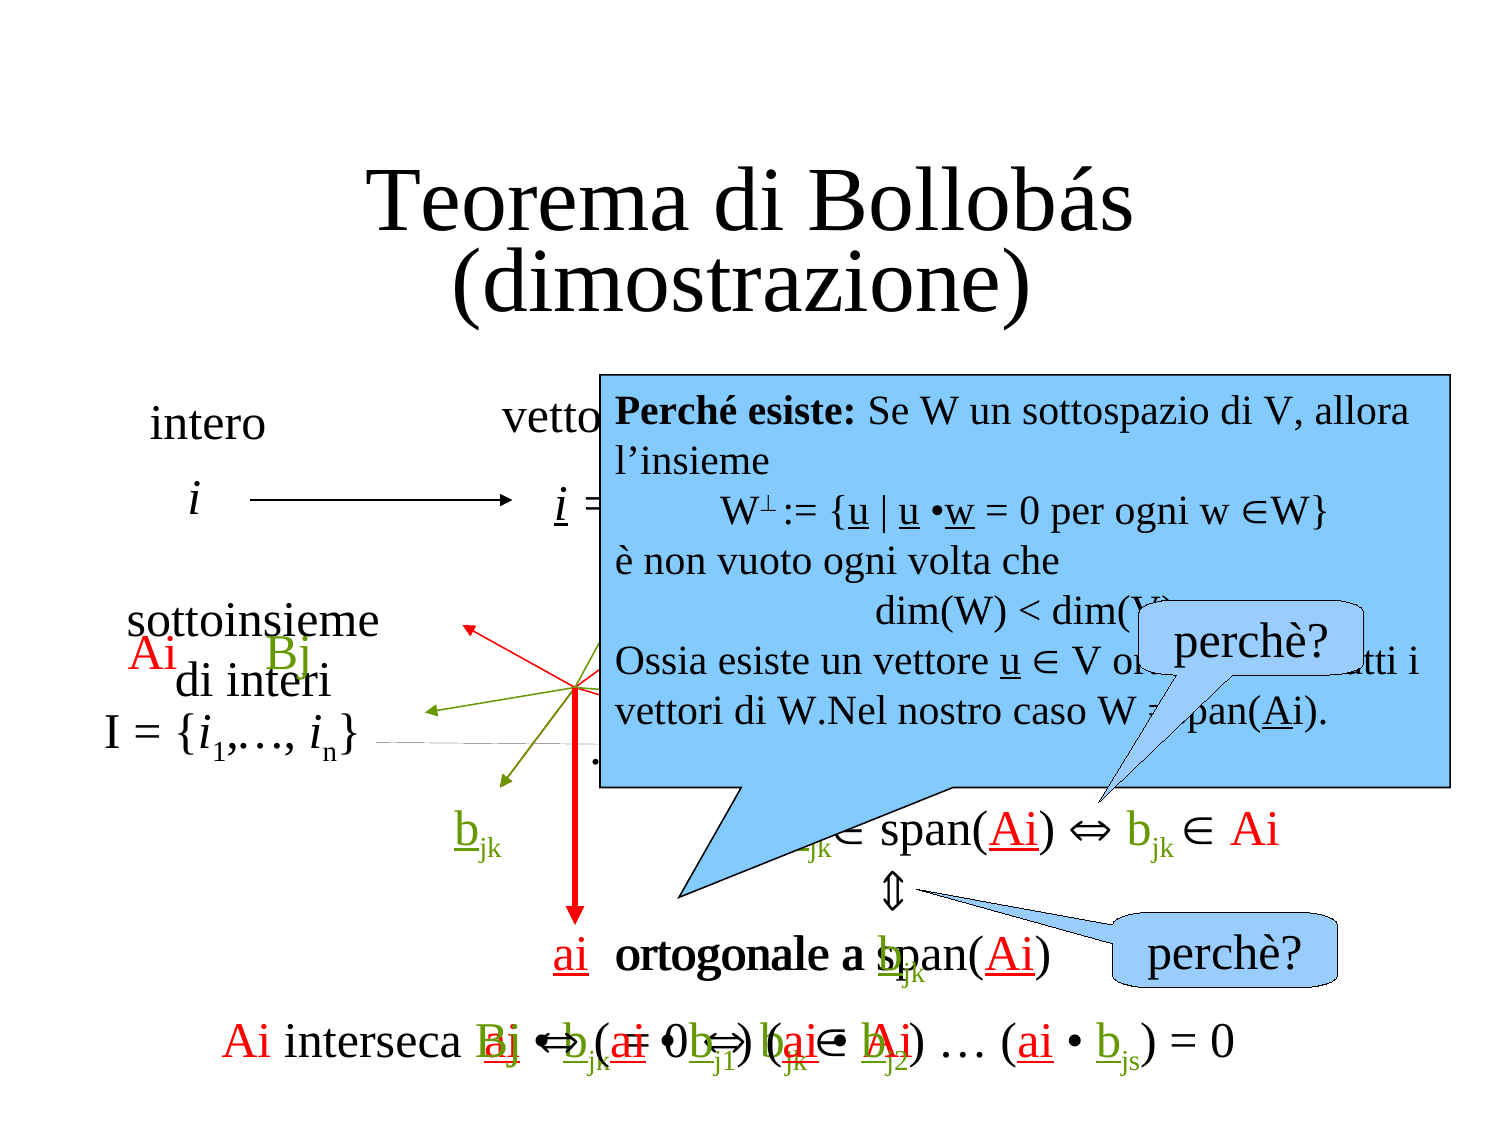

# Teorema di Bollobás
(dimostrazione)
vettore “di Vandermonde”
intero
i
i = (1, i, i2,…, ir)
Perché esiste: Se W un sottospazio di V, allora l’insieme
W := {u | u •w = 0 per ogni w W}
è non vuoto ogni volta che
dim(W) < dim(V)
Ossia esiste un vettore u  V ortogonale a tutti i vettori di W.Nel nostro caso W =span(Ai).
Bj
sottoinsieme
di interi
sottoinsieme di vettori
in posizione generica
I = {i1,…, in}
I = {i1,…, in}
Ai
…
perchè?
ai
bjk
bjk span(Ai)  bjk  Ai

ortogonale a bjk
ortogonale a span(Ai)
perchè?
Ai interseca Bj  (ai • bj1) (ai • bj2) … (ai • bjs) = 0
ai • bjk = 0  bjk  Ai